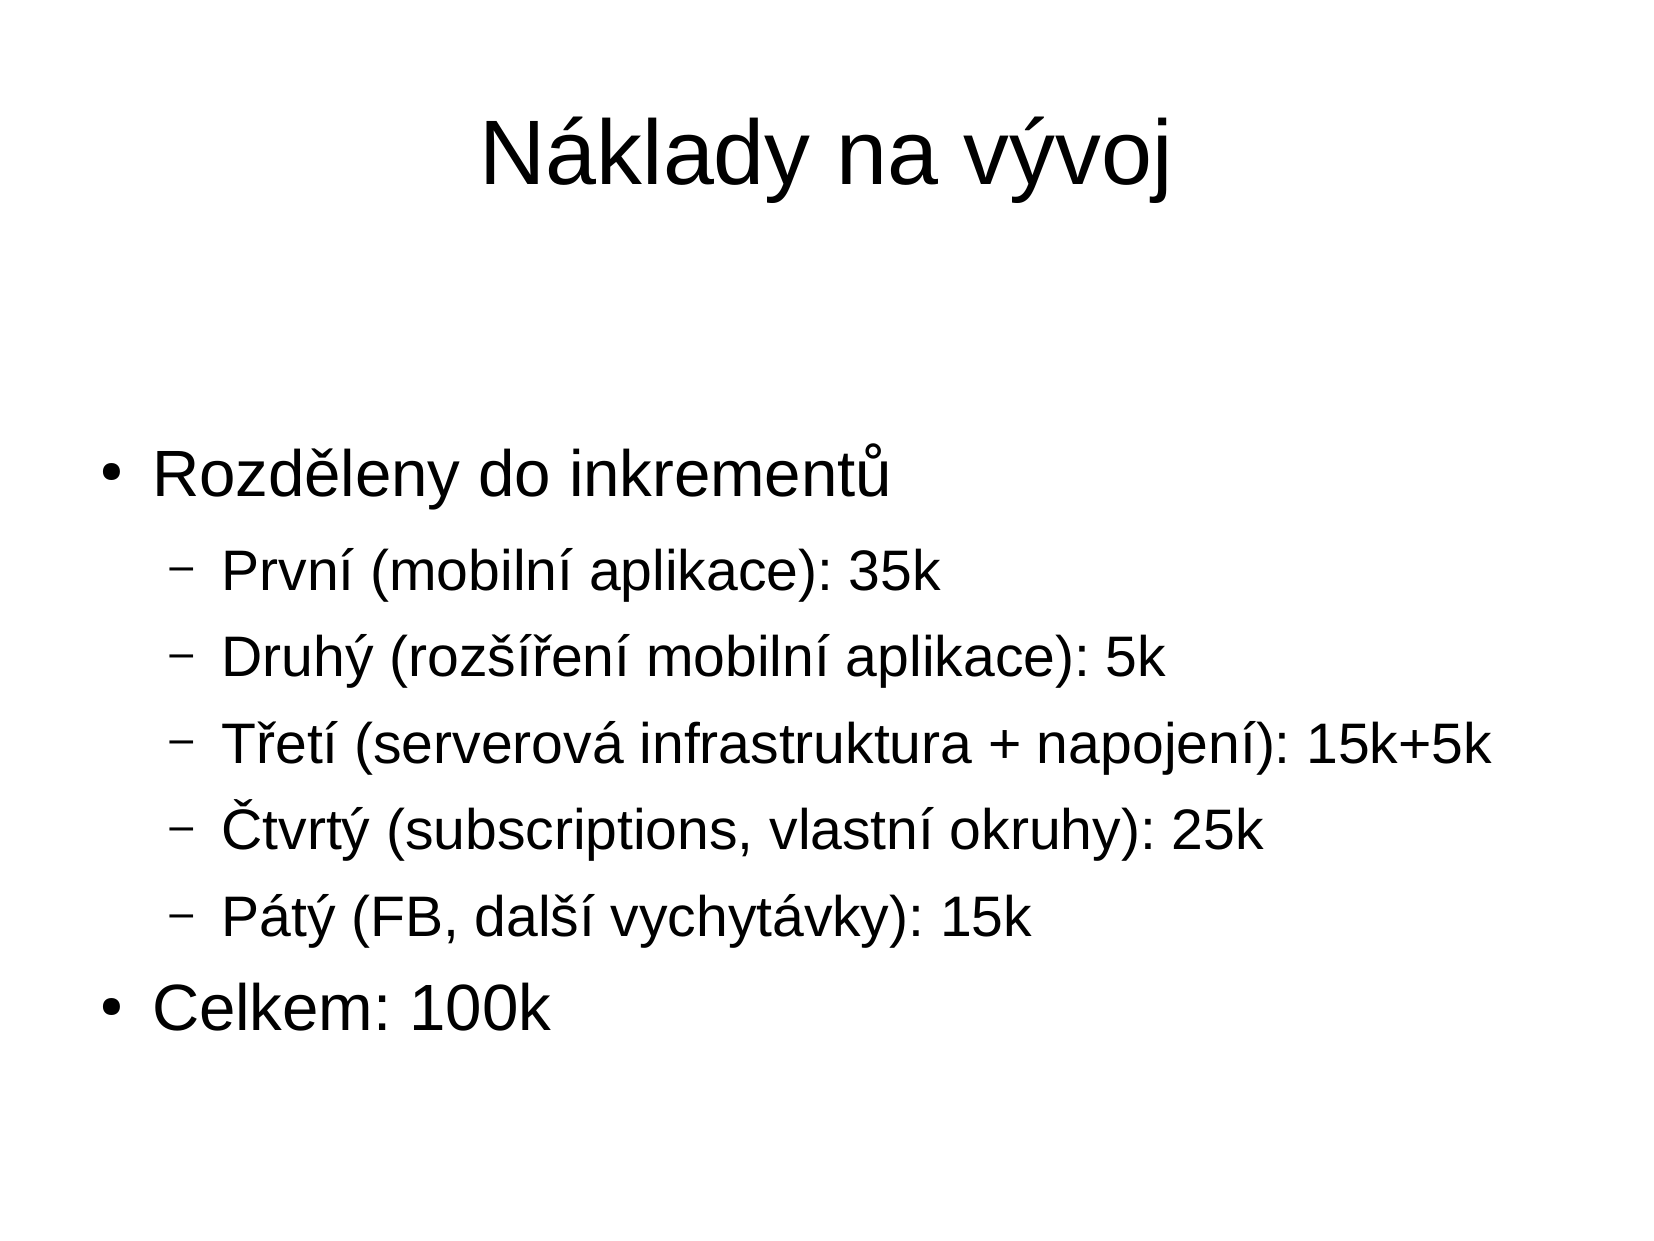

# Náklady na vývoj
Rozděleny do inkrementů
První (mobilní aplikace): 35k
Druhý (rozšíření mobilní aplikace): 5k
Třetí (serverová infrastruktura + napojení): 15k+5k
Čtvrtý (subscriptions, vlastní okruhy): 25k
Pátý (FB, další vychytávky): 15k
Celkem: 100k